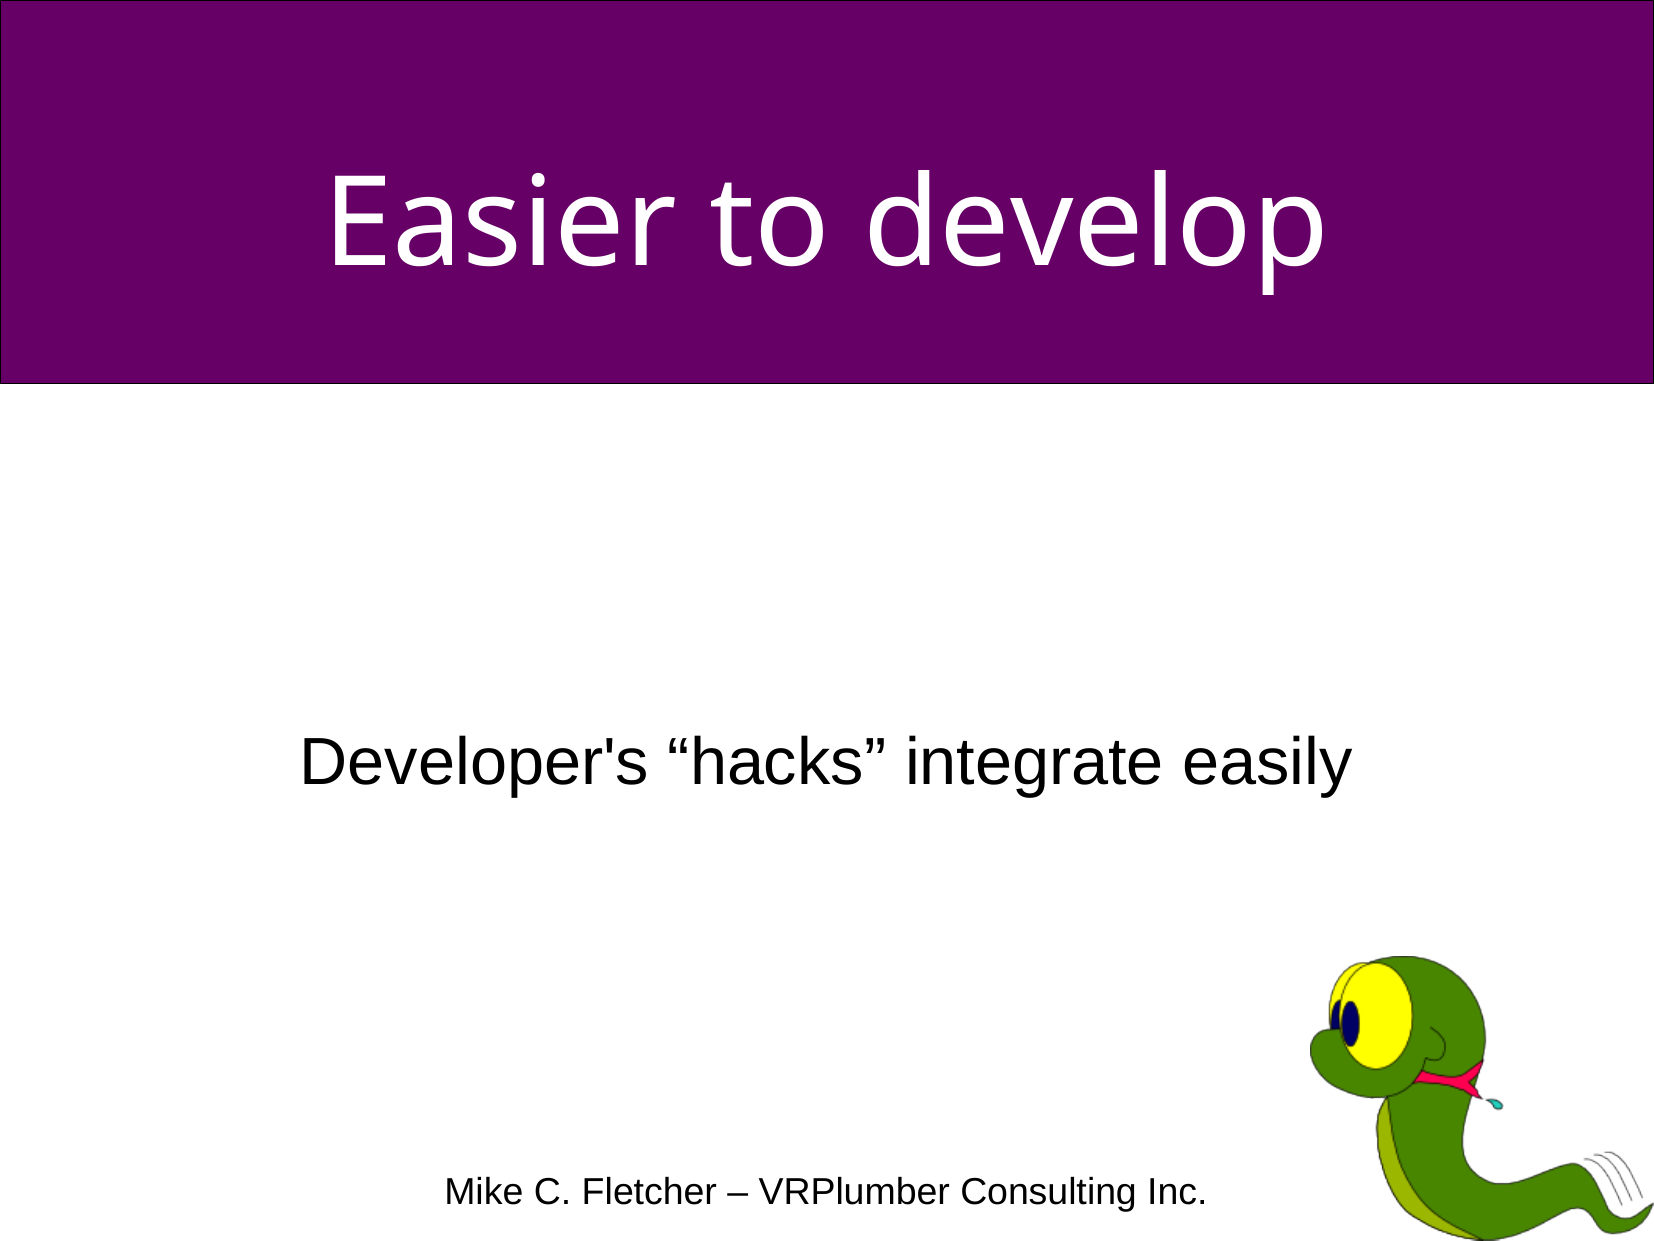

# Easier to develop
Developer's “hacks” integrate easily